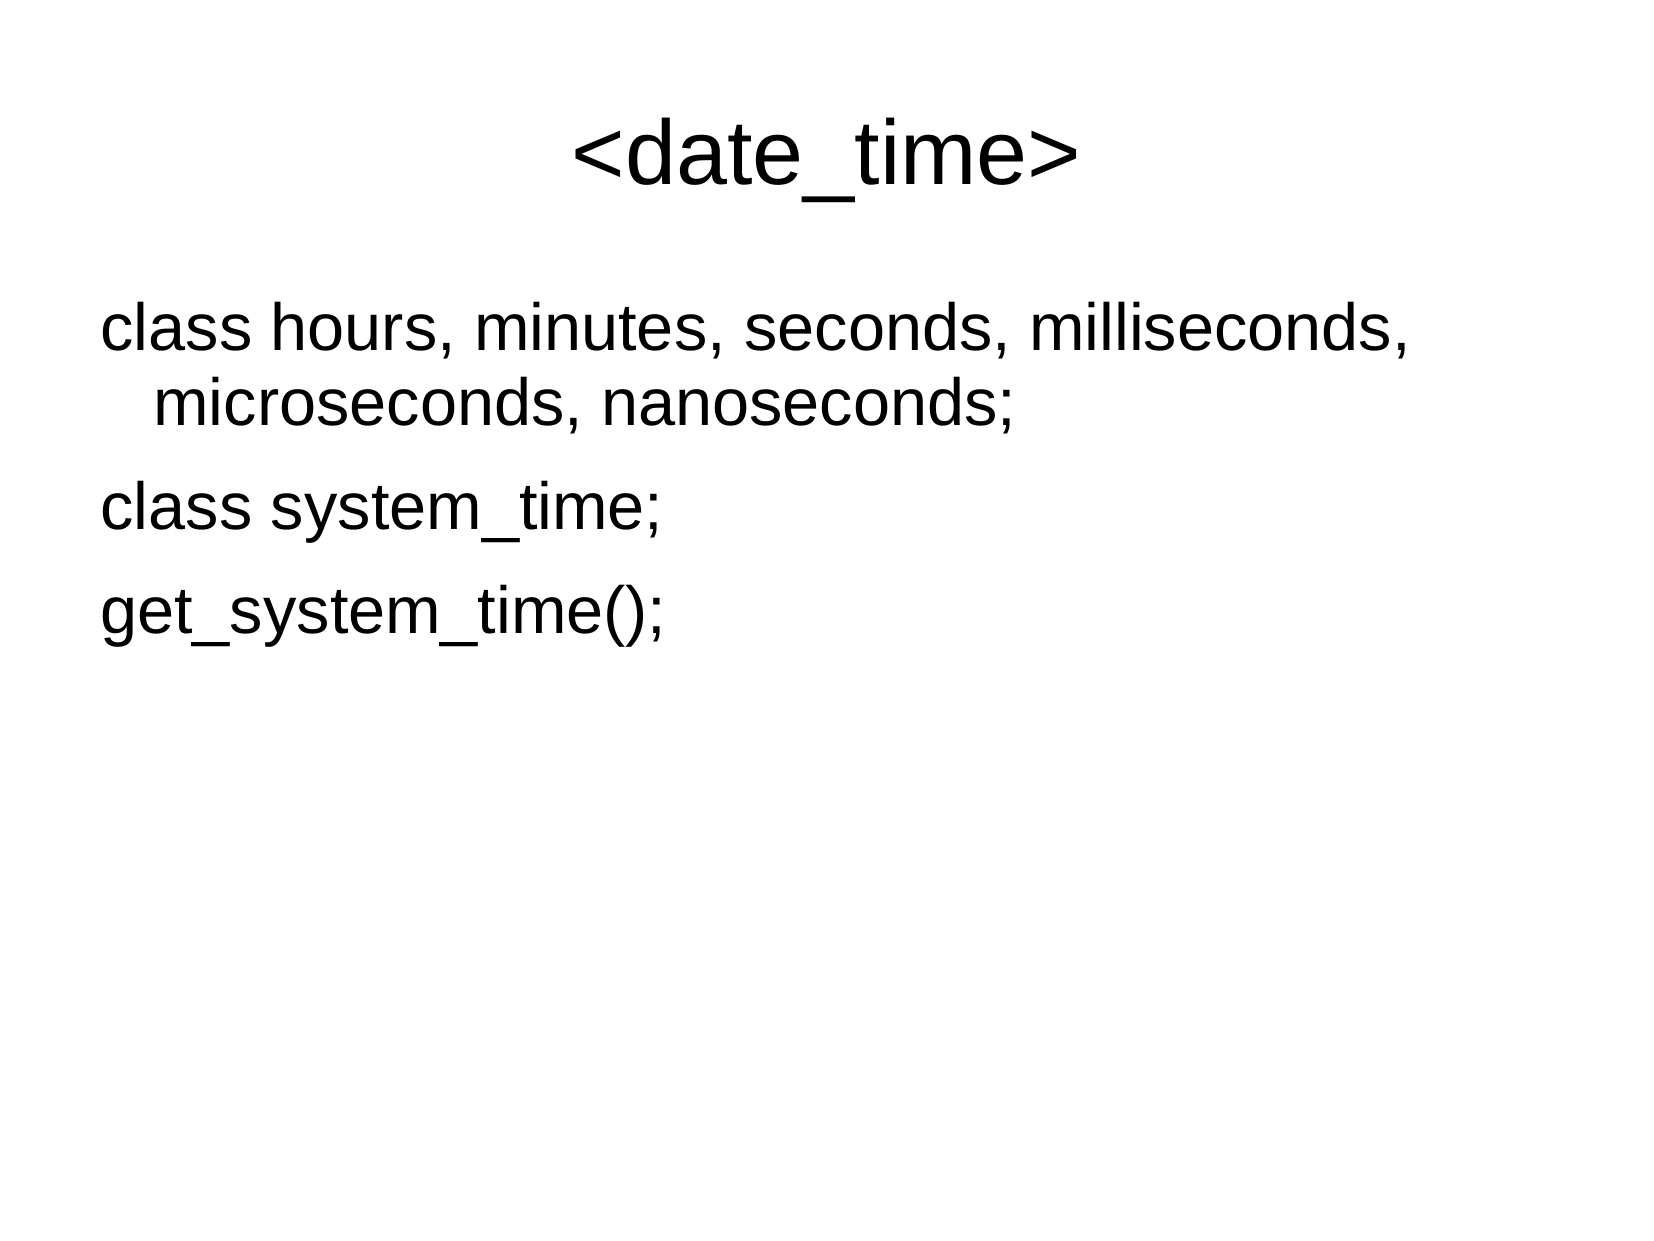

# <date_time>
class hours, minutes, seconds, milliseconds, microseconds, nanoseconds;
class system_time;
get_system_time();